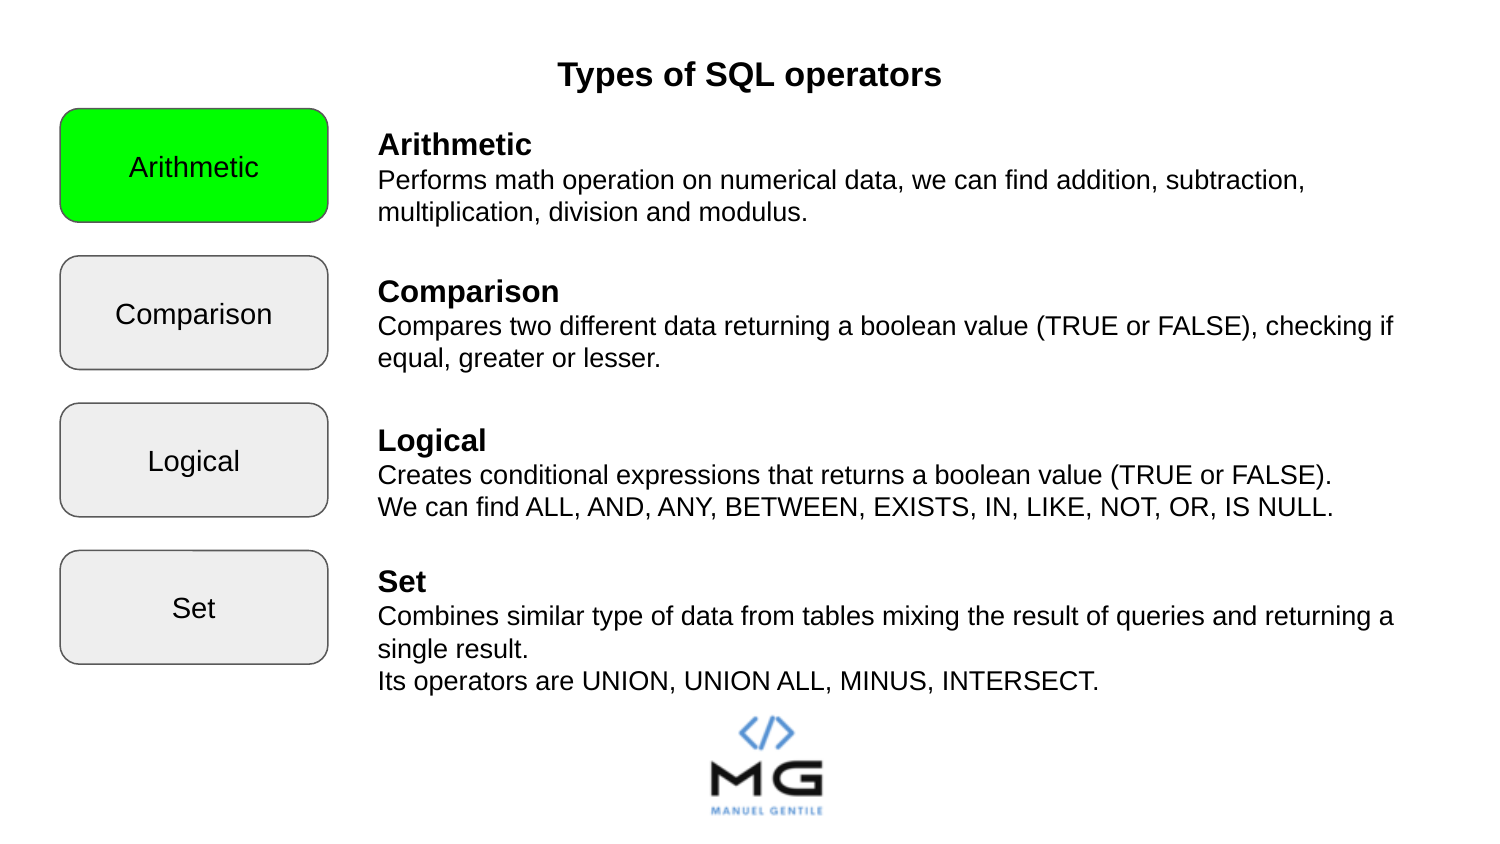

# Types of SQL operators
Arithmetic
Arithmetic
Performs math operation on numerical data, we can find addition, subtraction, multiplication, division and modulus.
Comparison
Comparison
Compares two different data returning a boolean value (TRUE or FALSE), checking if equal, greater or lesser.
Logical
Logical
Creates conditional expressions that returns a boolean value (TRUE or FALSE).
We can find ALL, AND, ANY, BETWEEN, EXISTS, IN, LIKE, NOT, OR, IS NULL.
Set
Combines similar type of data from tables mixing the result of queries and returning a single result.
Its operators are UNION, UNION ALL, MINUS, INTERSECT.
Set